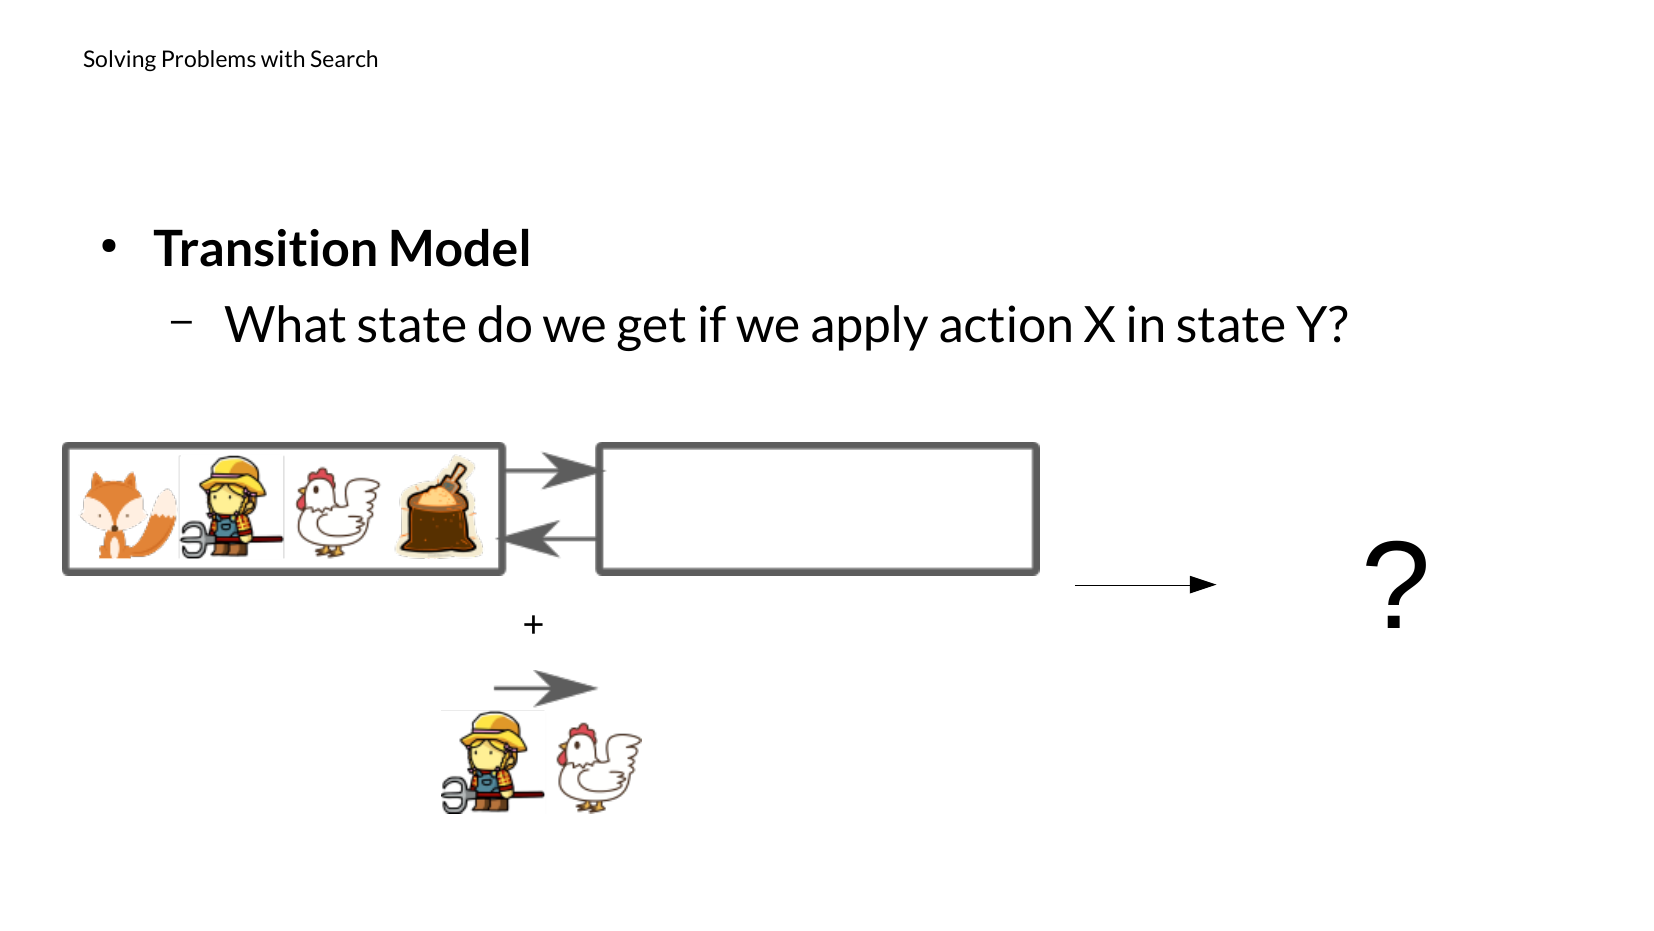

# Solving Problems with Search
Transition Model
What state do we get if we apply action X in state Y?
?
+